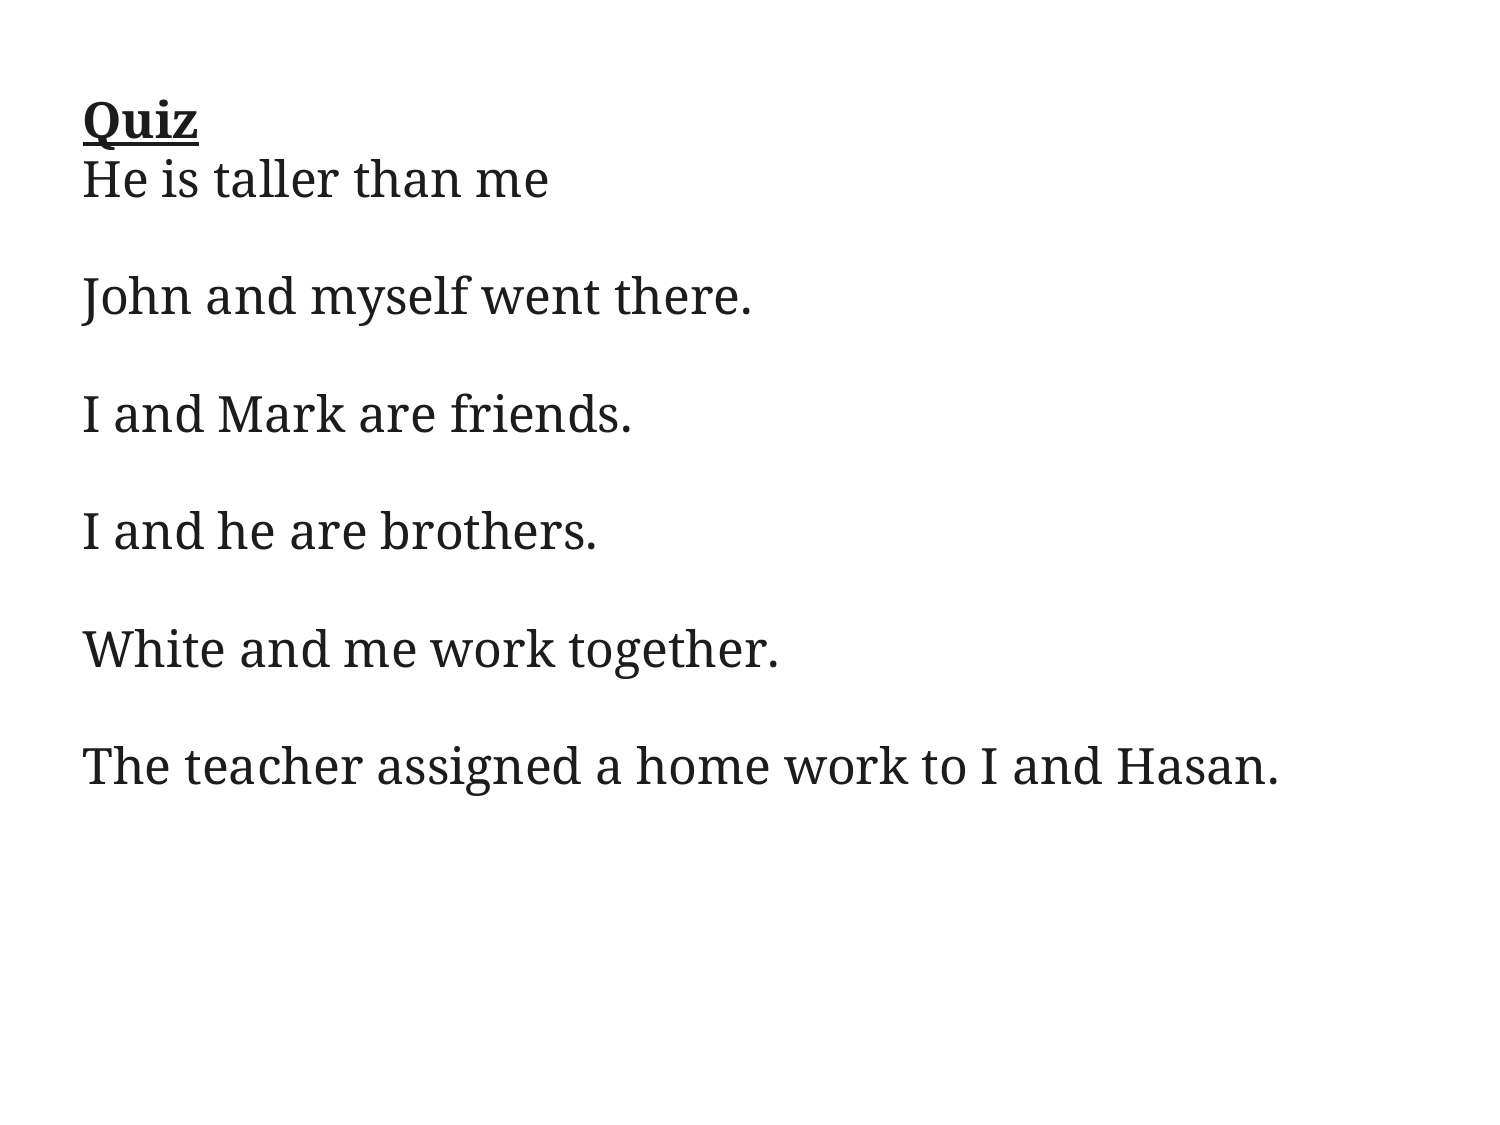

Quiz
He is taller than me
John and myself went there.
I and Mark are friends.
I and he are brothers.
White and me work together.
The teacher assigned a home work to I and Hasan.